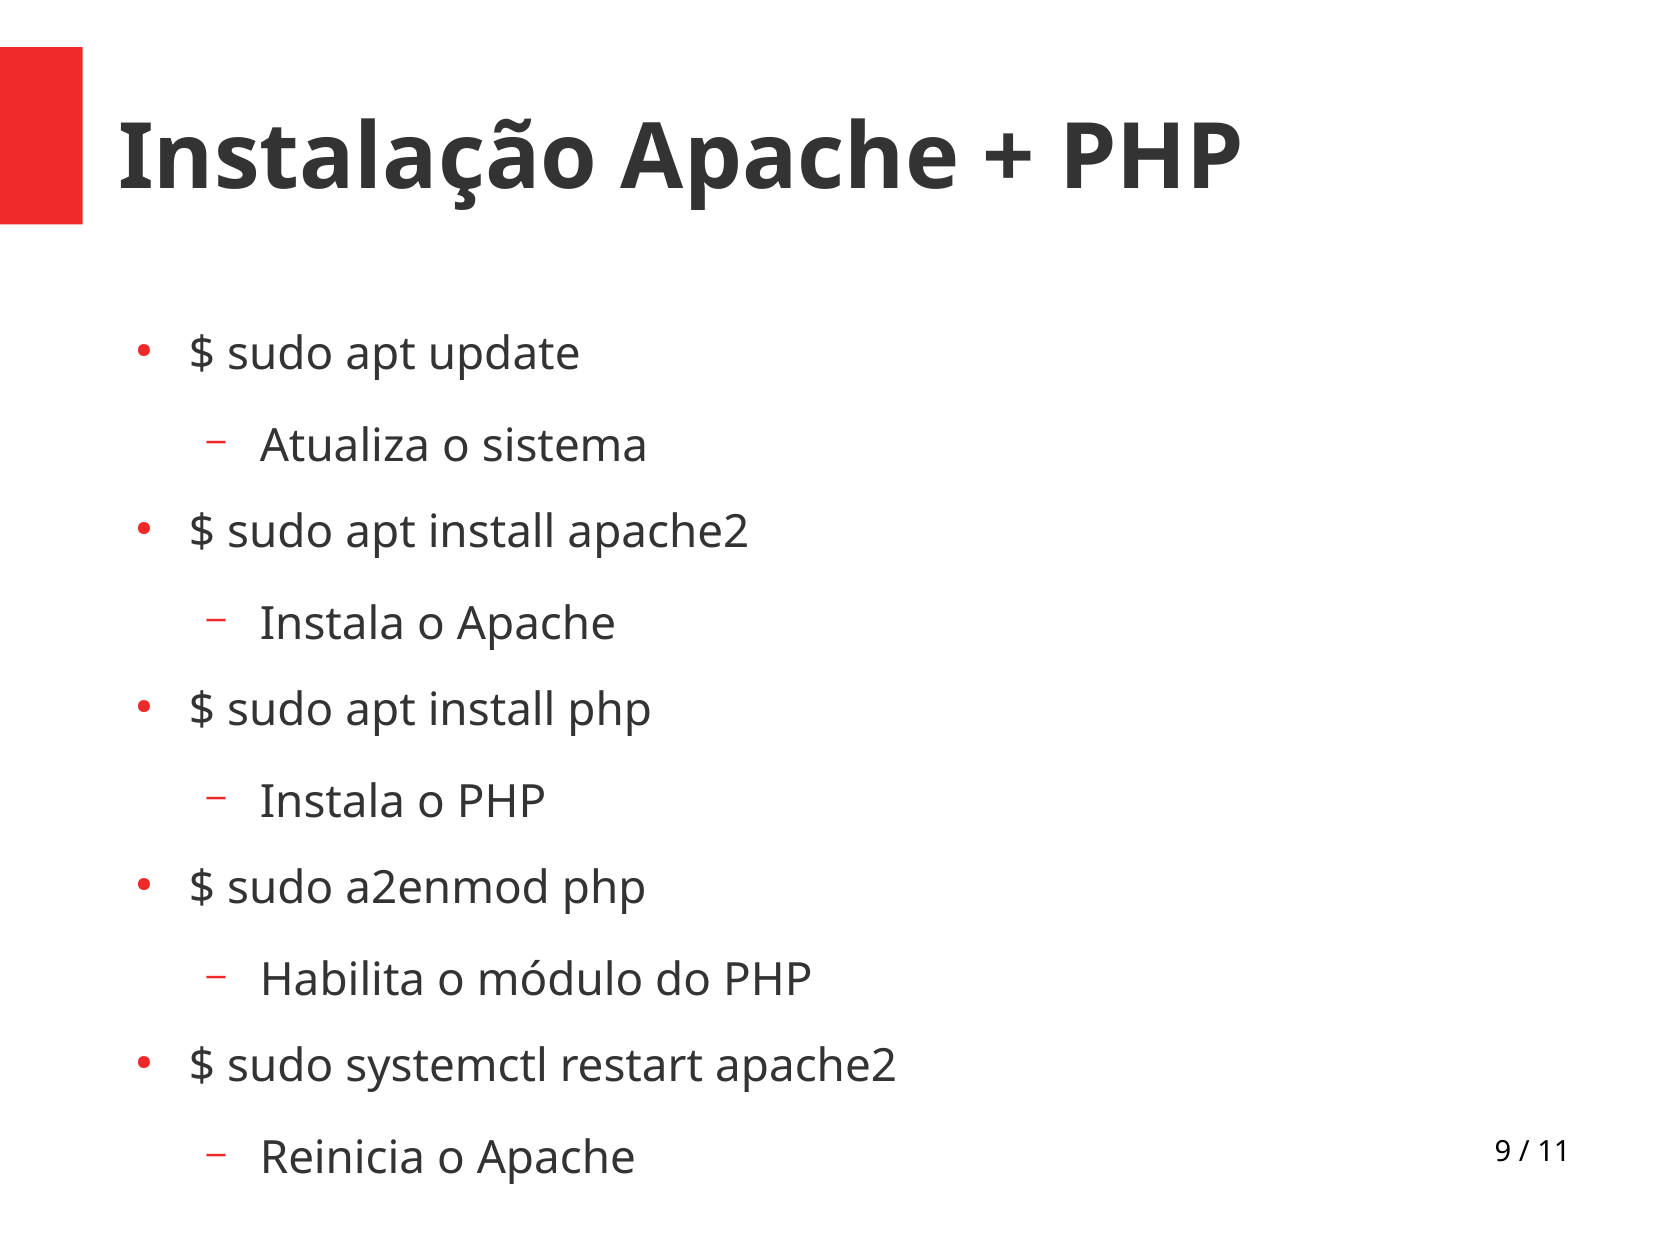

# Instalação Apache + PHP
$ sudo apt update
Atualiza o sistema
$ sudo apt install apache2
Instala o Apache
$ sudo apt install php
Instala o PHP
$ sudo a2enmod php
Habilita o módulo do PHP
$ sudo systemctl restart apache2
Reinicia o Apache
9